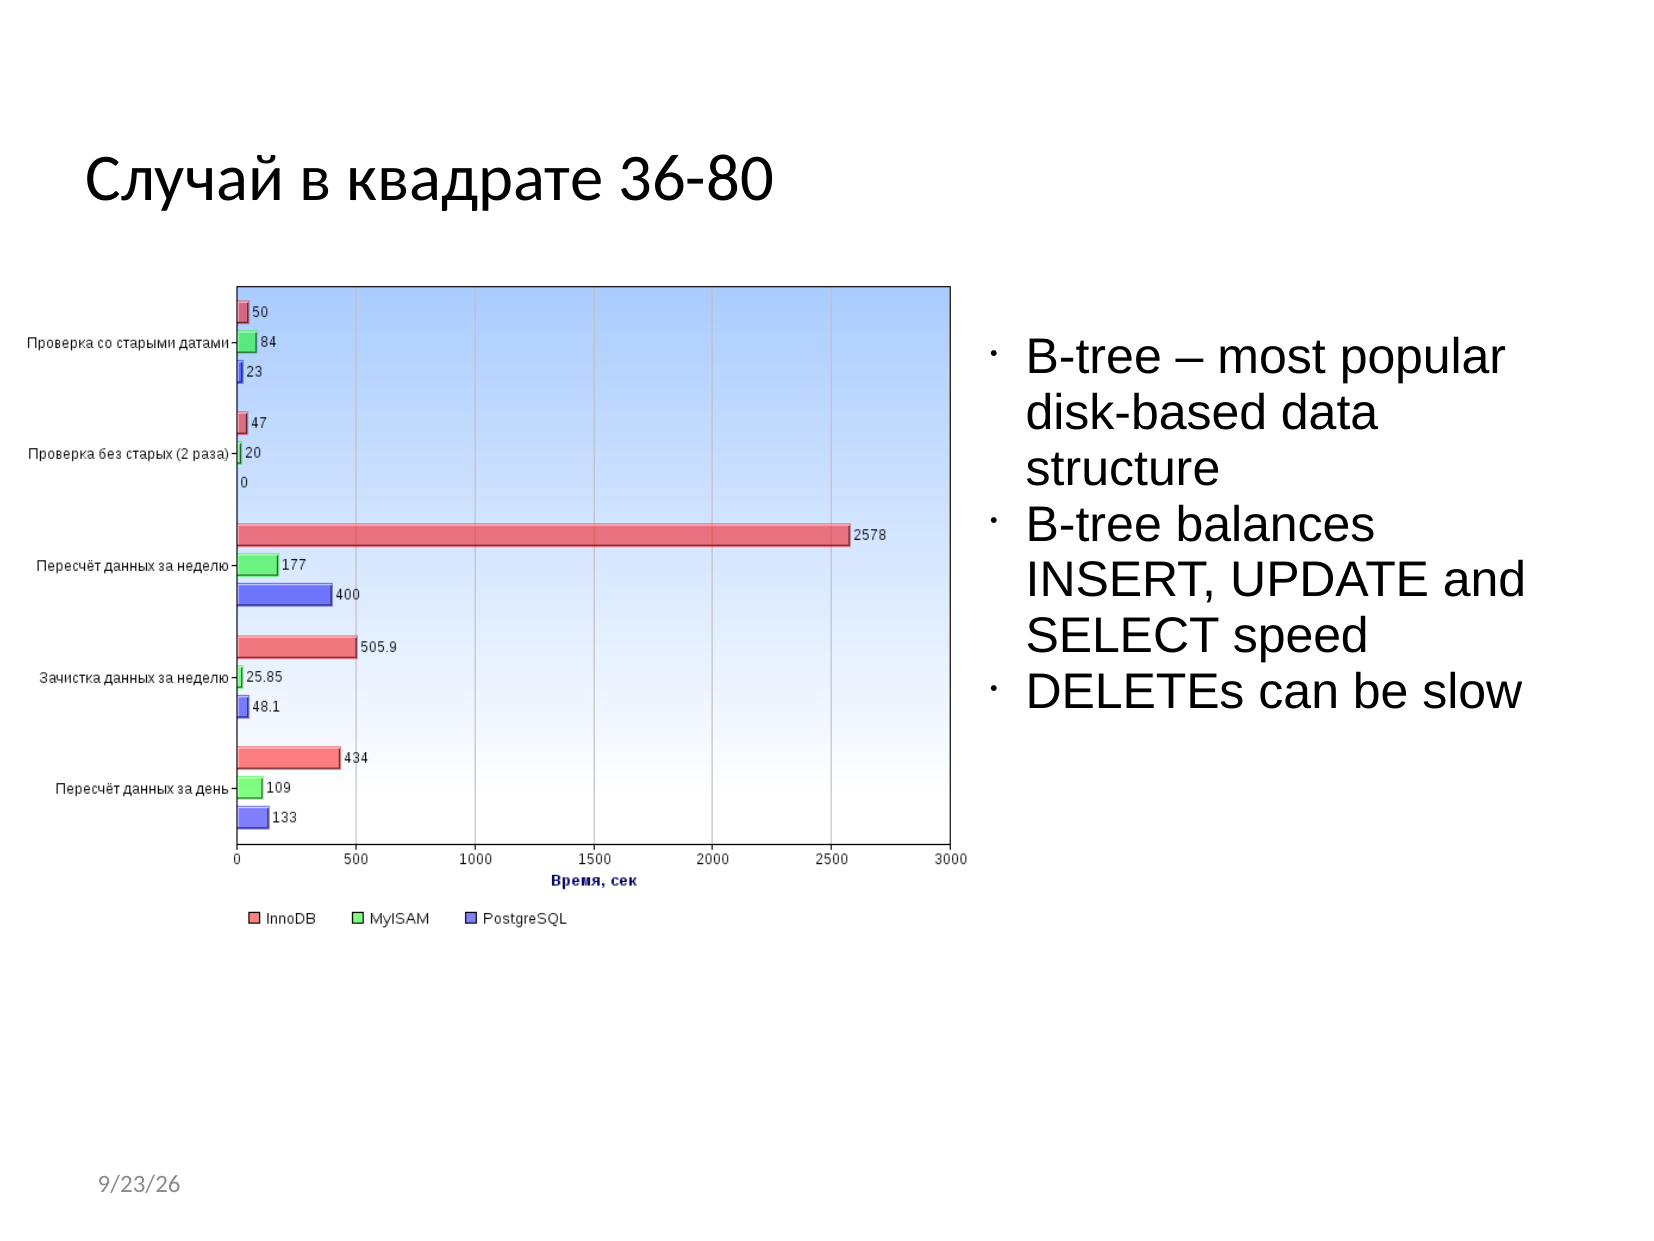

# Случай в квадрате 36-80
B-tree – most popular disk-based data structure
B-tree balances INSERT, UPDATE and SELECT speed
DELETEs can be slow